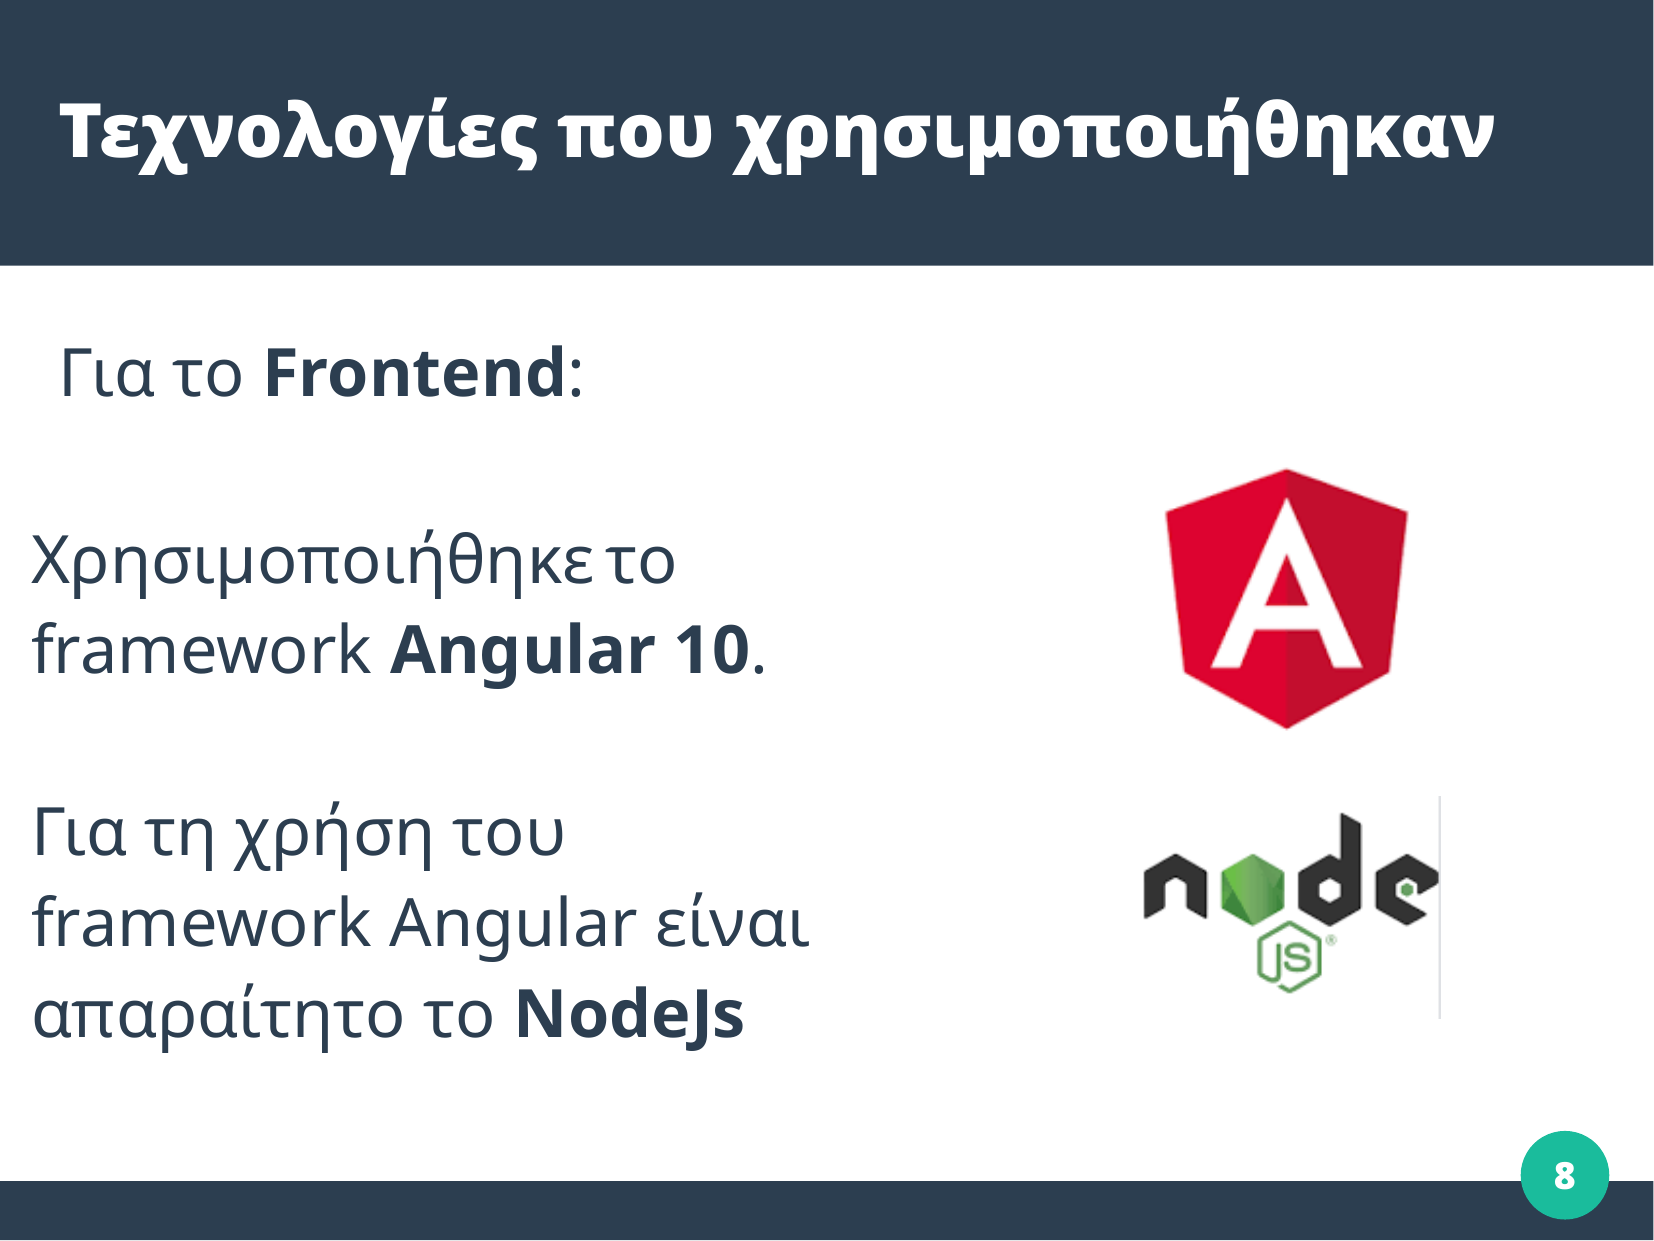

# Τεχνολογίες που χρησιμοποιήθηκαν
Για το Frontend:
Χρησιμοποιήθηκε το framework Angular 10.
Για τη χρήση του framework Angular είναι απαραίτητο το NodeJs
8